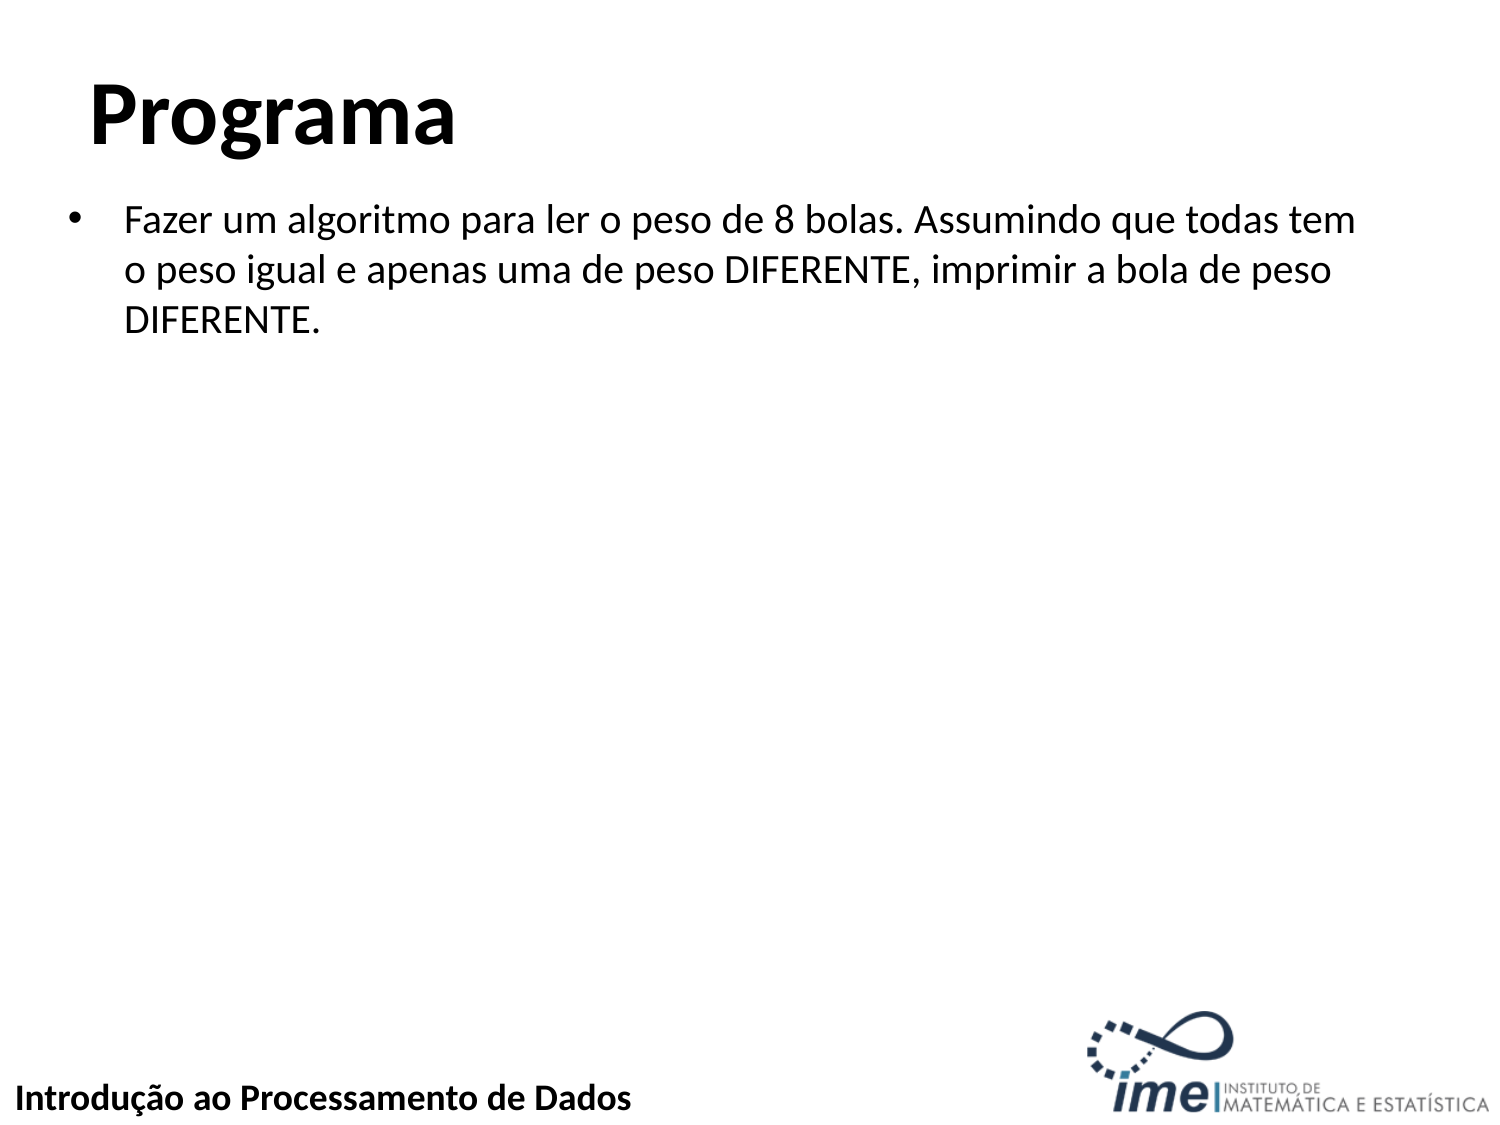

# Programa
Fazer um algoritmo para ler o peso de 8 bolas. Assumindo que todas tem o peso igual e apenas uma de peso DIFERENTE, imprimir a bola de peso DIFERENTE.